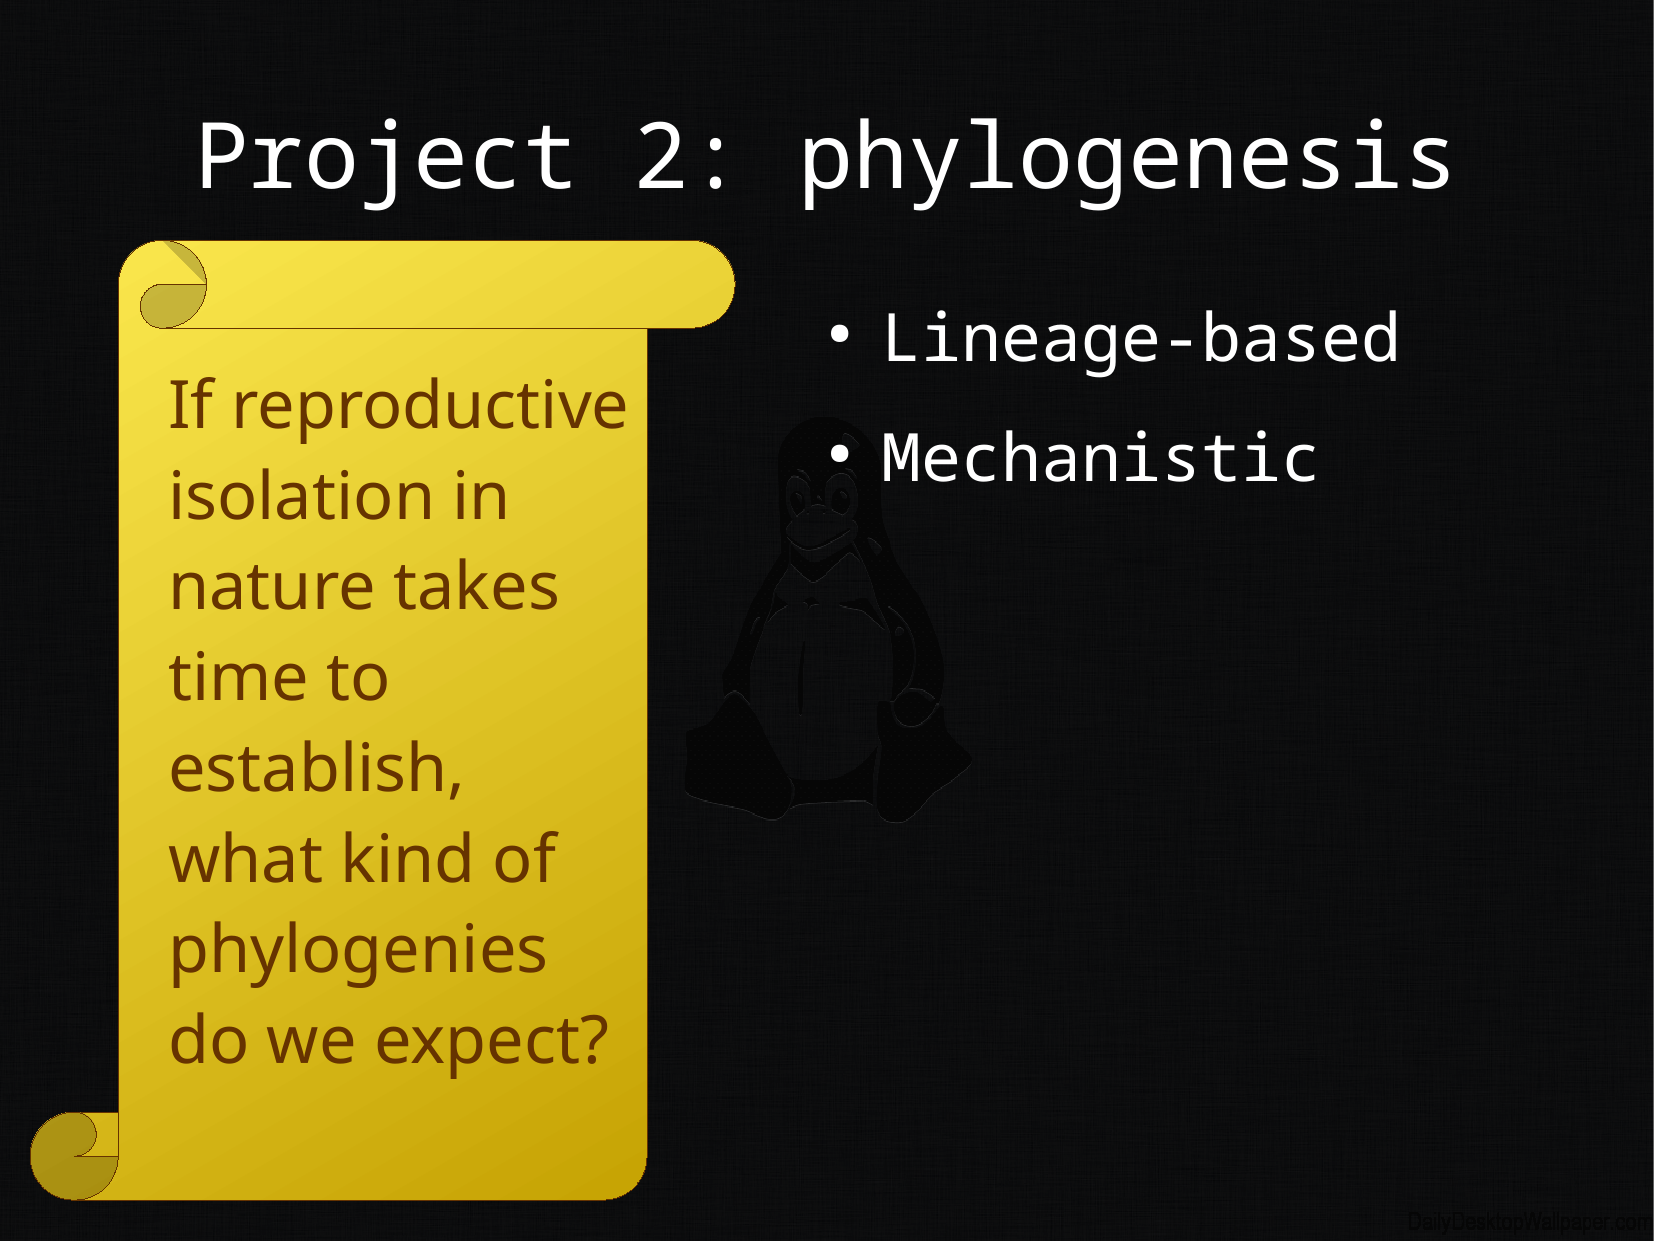

# Project 2: phylogenesis
If reproductive isolation in nature takes time to establish, what kind of phylogenies do we expect?
Lineage-based
Mechanistic